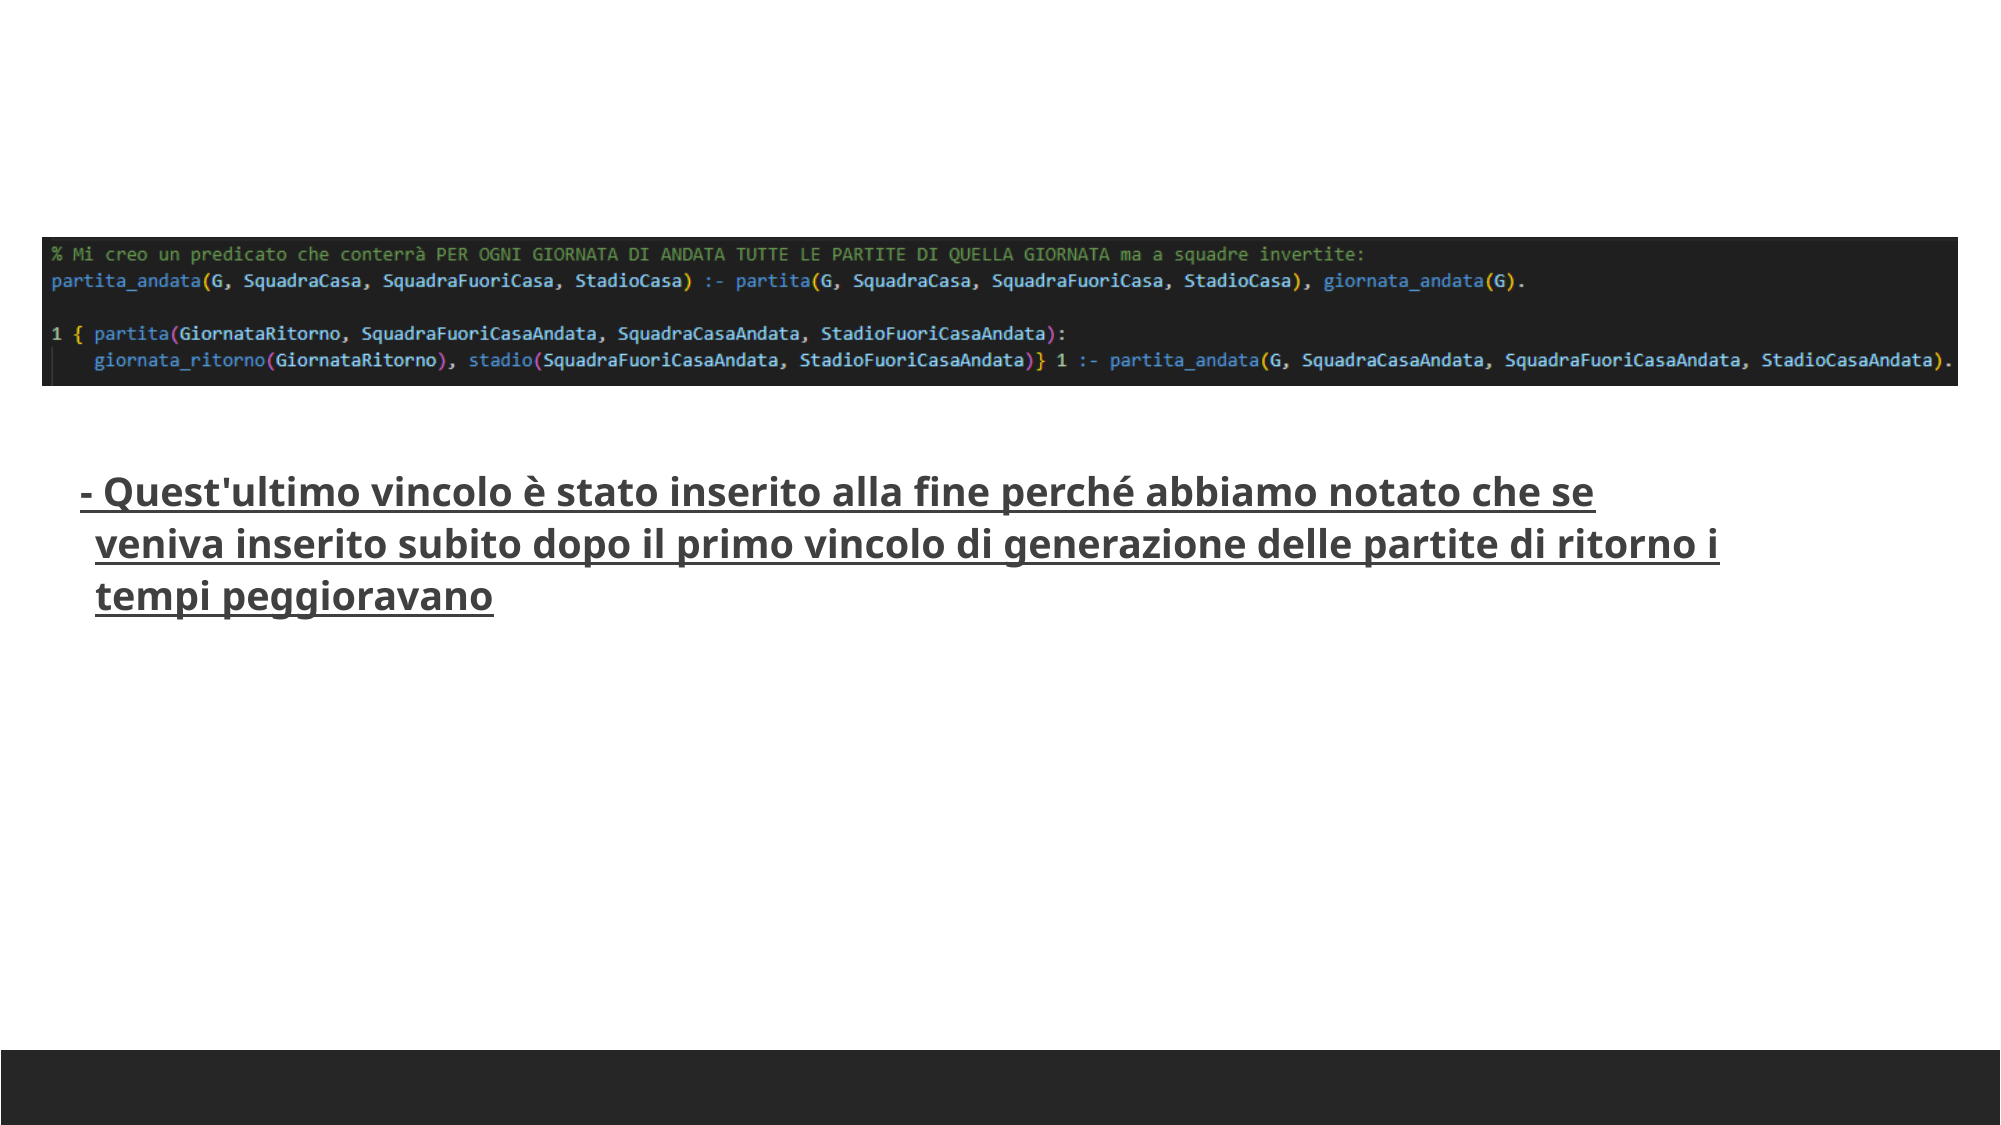

- Quest'ultimo vincolo è stato inserito alla fine perché abbiamo notato che se veniva inserito subito dopo il primo vincolo di generazione delle partite di ritorno i tempi peggioravano